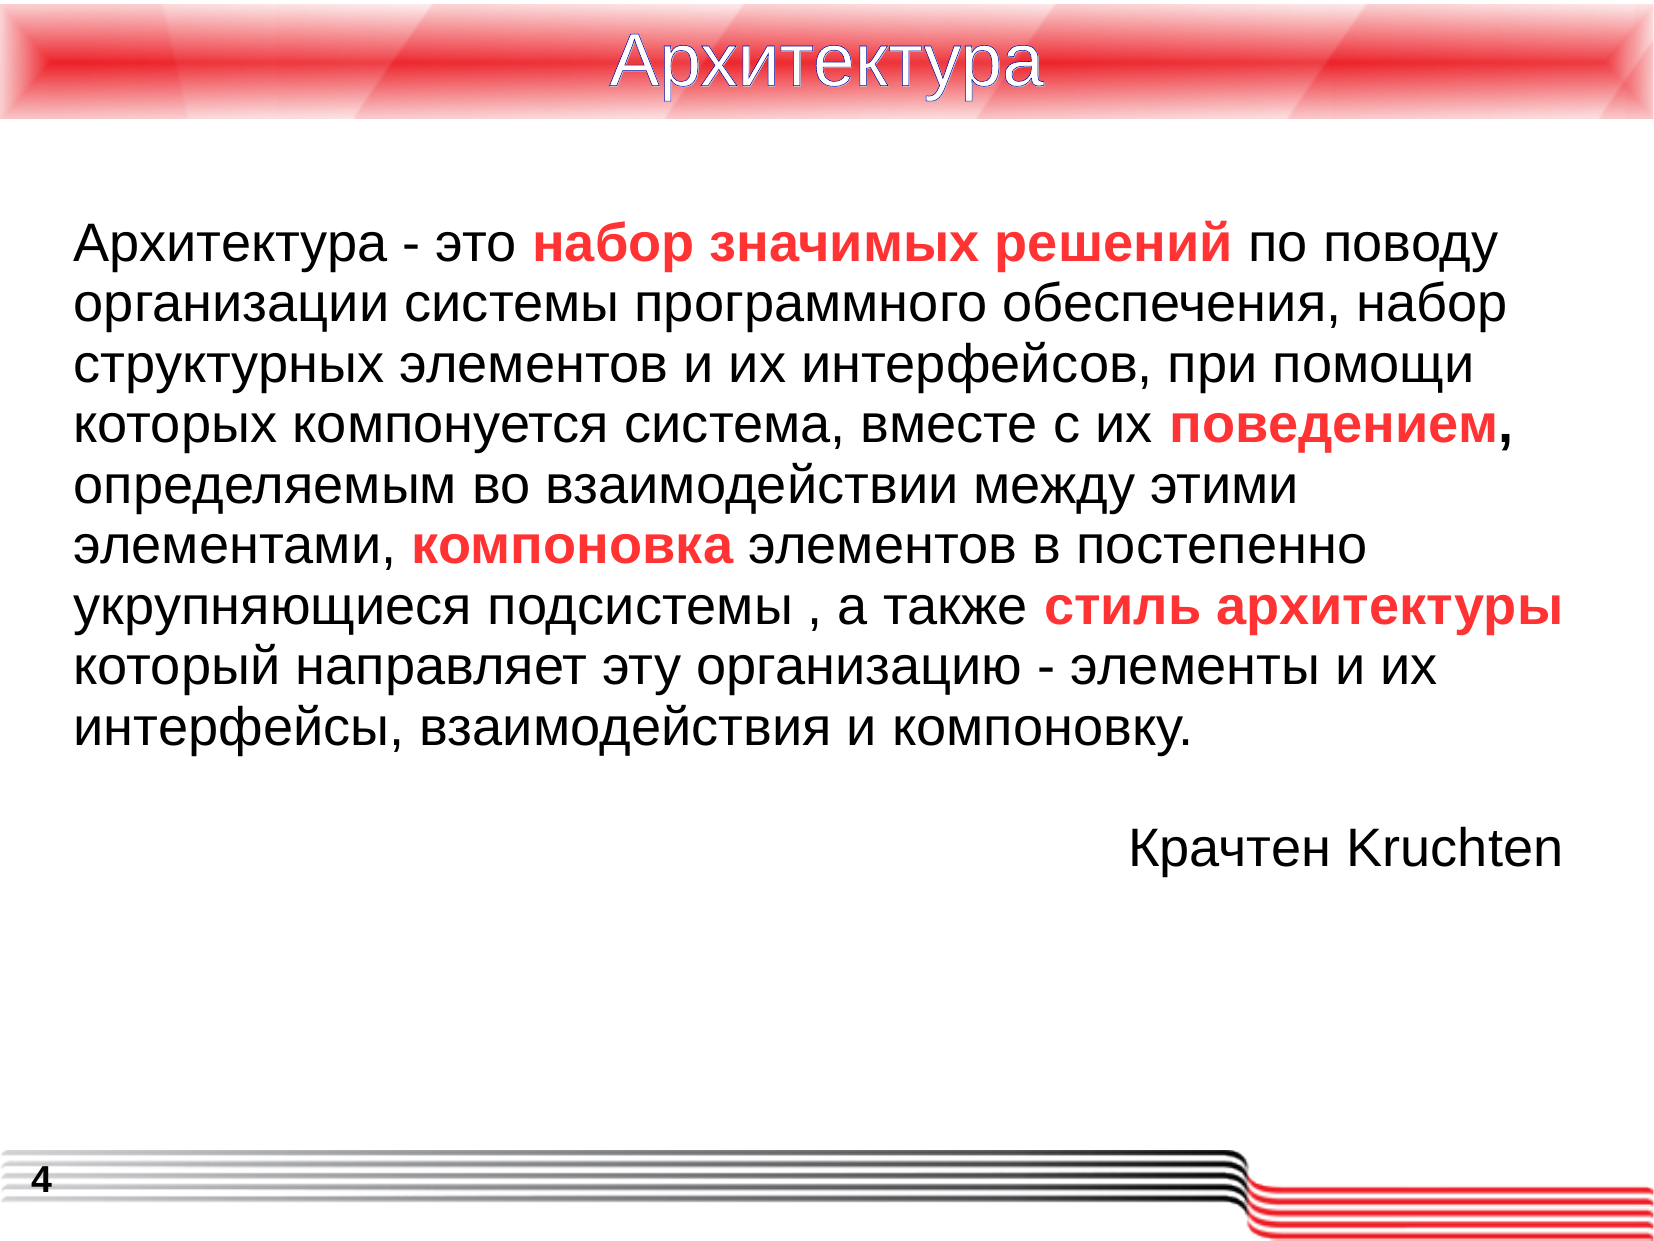

# Архитектура
Архитектура - это набор значимых решений по поводу организации системы программного обеспечения, набор структурных элементов и их интерфейсов, при помощи которых компонуется система, вместе с их поведением, определяемым во взаимодействии между этими элементами, компоновка элементов в постепенно укрупняющиеся подсистемы , а также стиль архитектуры который направляет эту организацию - элементы и их интерфейсы, взаимодействия и компоновку.
Крачтен Kruchten
4